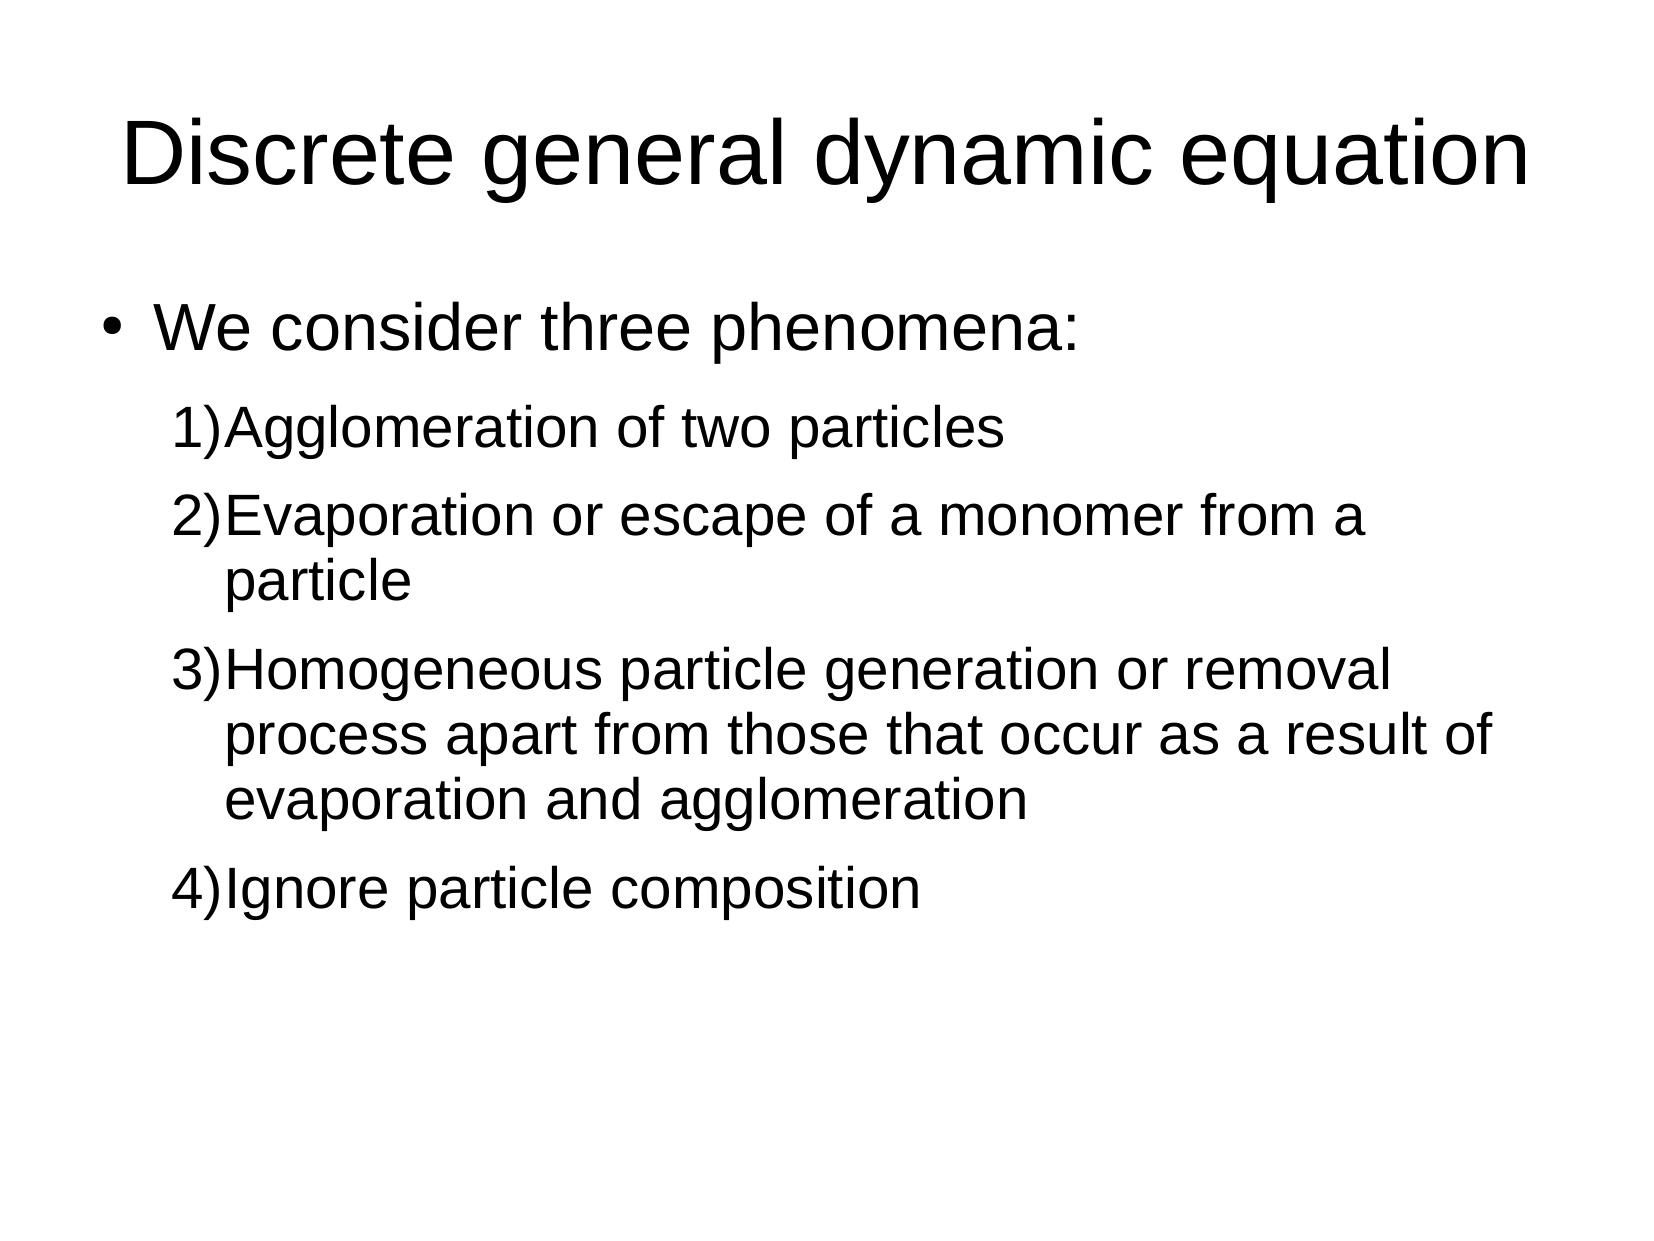

# Discrete general dynamic equation
We consider three phenomena:
Agglomeration of two particles
Evaporation or escape of a monomer from a particle
Homogeneous particle generation or removal process apart from those that occur as a result of evaporation and agglomeration
Ignore particle composition